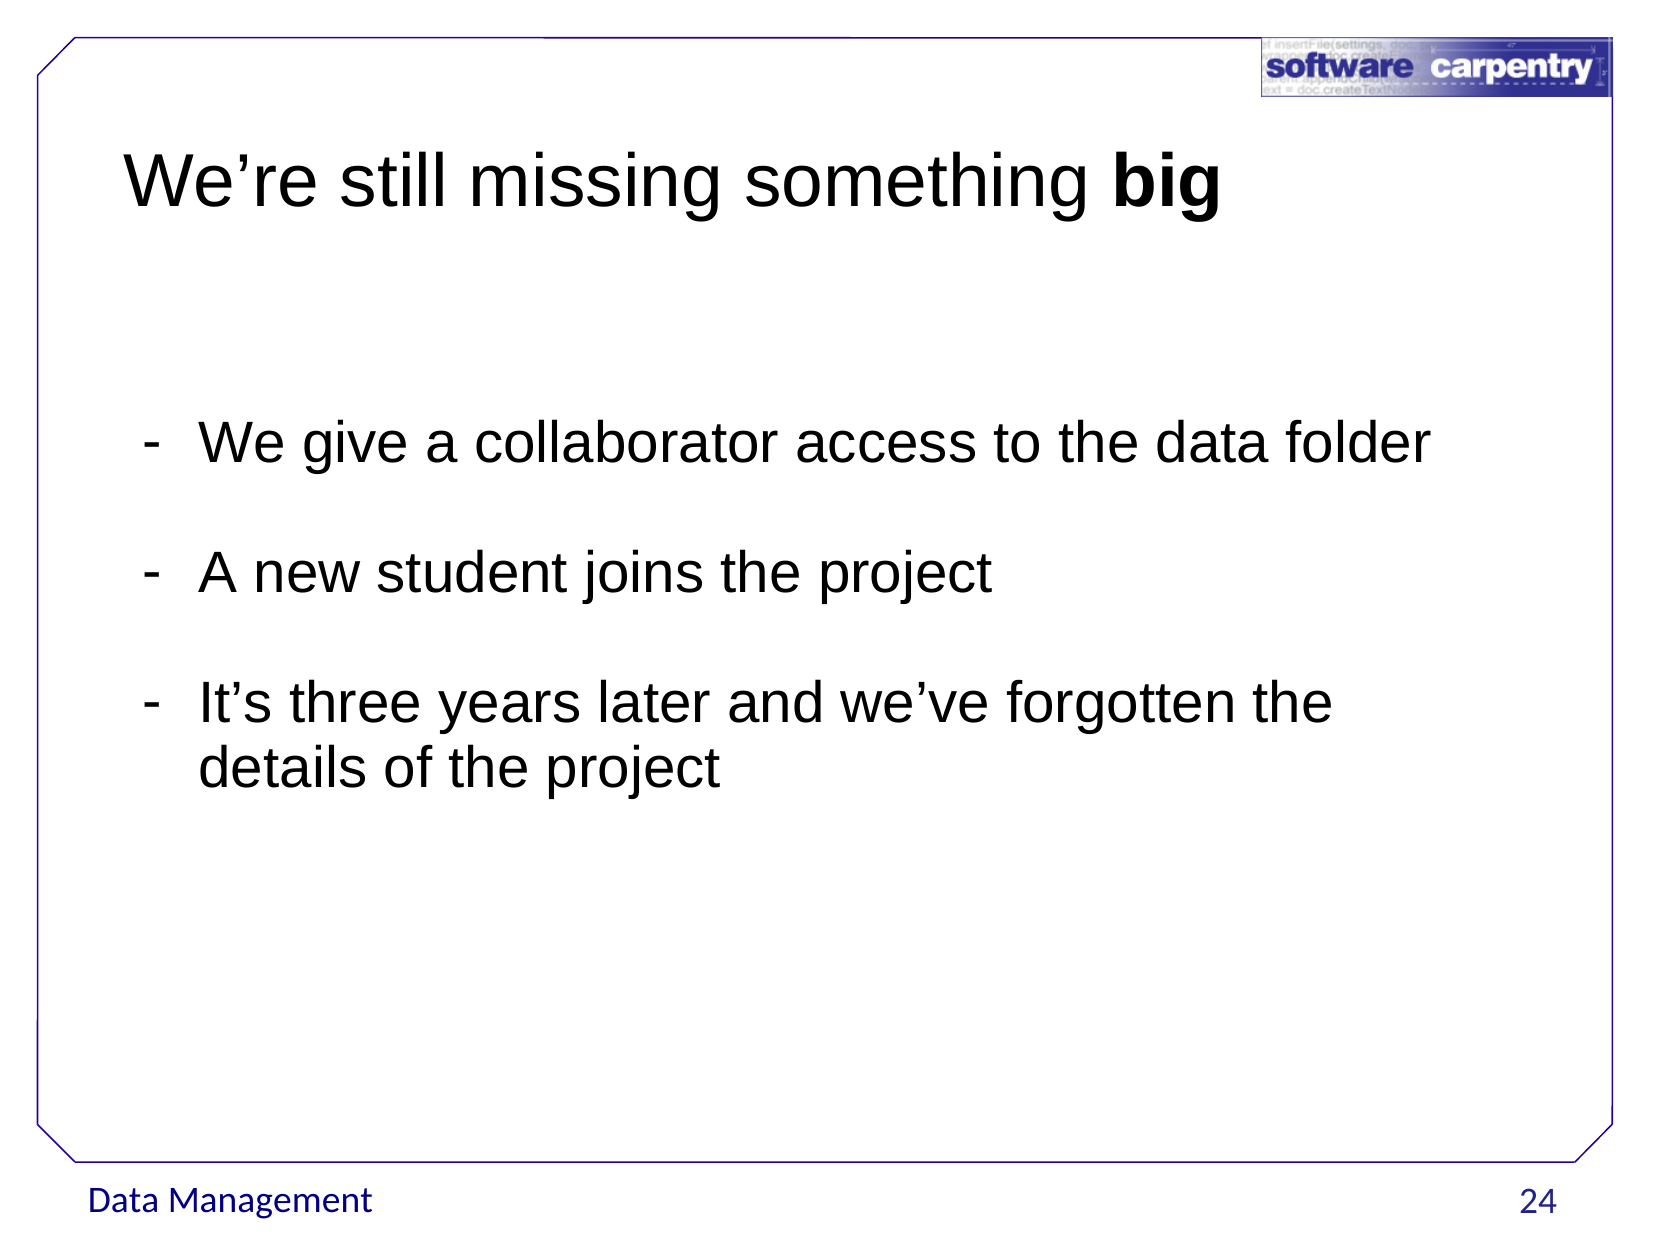

We’re still missing something big
We give a collaborator access to the data folder
A new student joins the project
It’s three years later and we’ve forgotten the details of the project